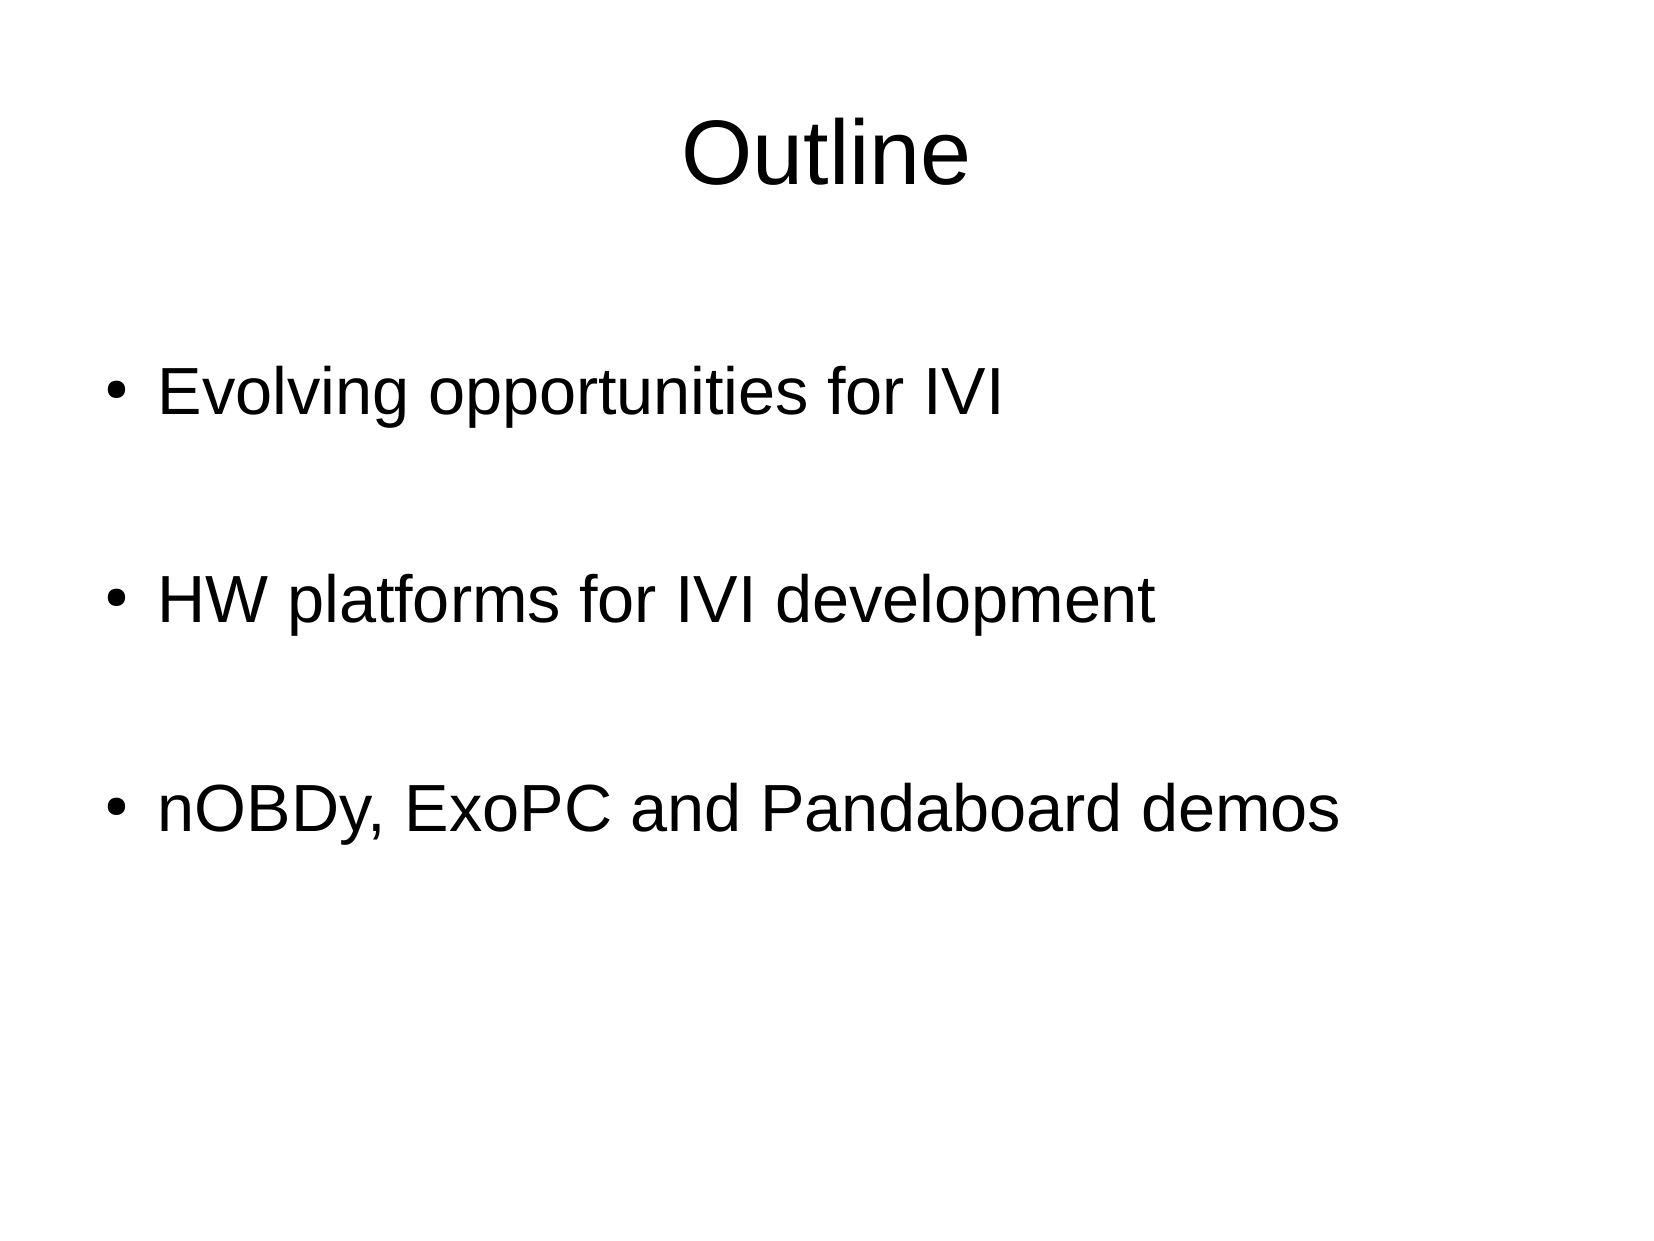

# Outline
Evolving opportunities for IVI
HW platforms for IVI development
nOBDy, ExoPC and Pandaboard demos